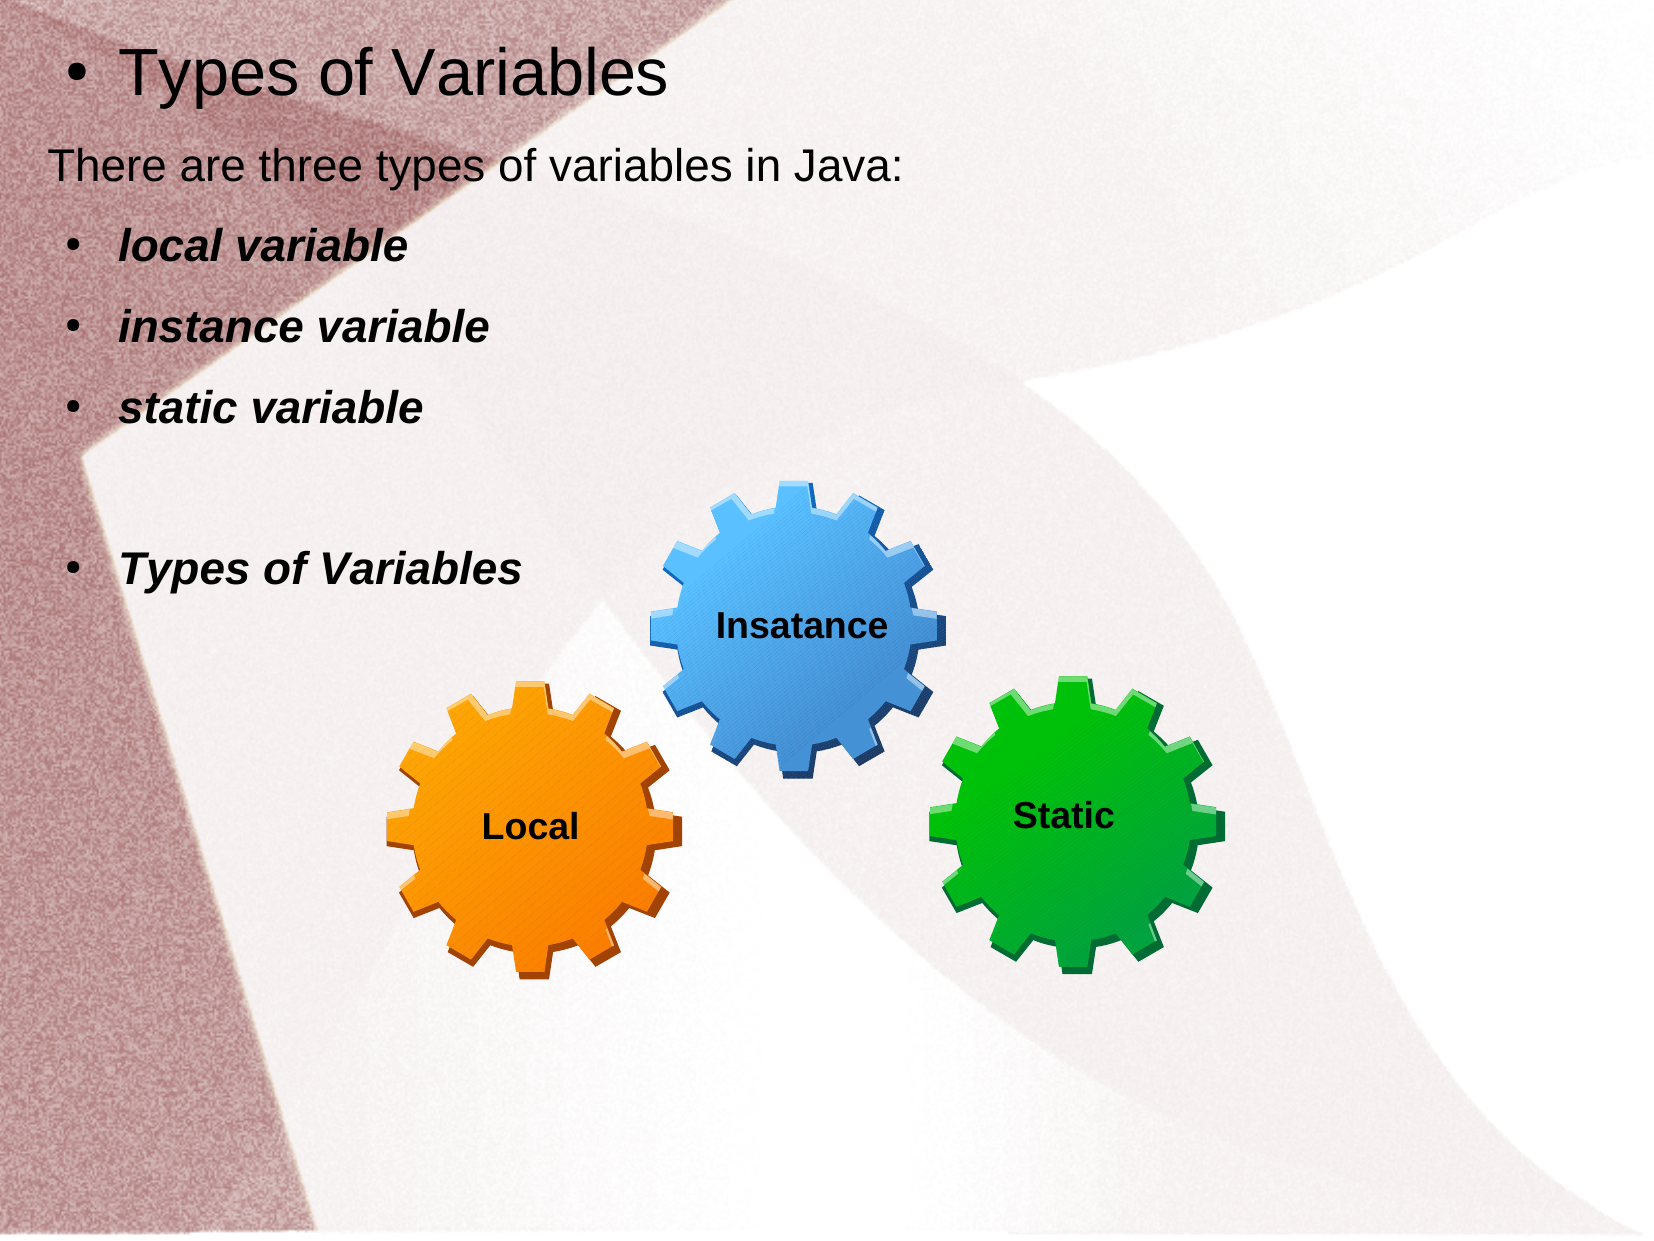

# Types of Variables
There are three types of variables in Java:
local variable
instance variable
static variable
Types of Variables
Insatance
Static
Local